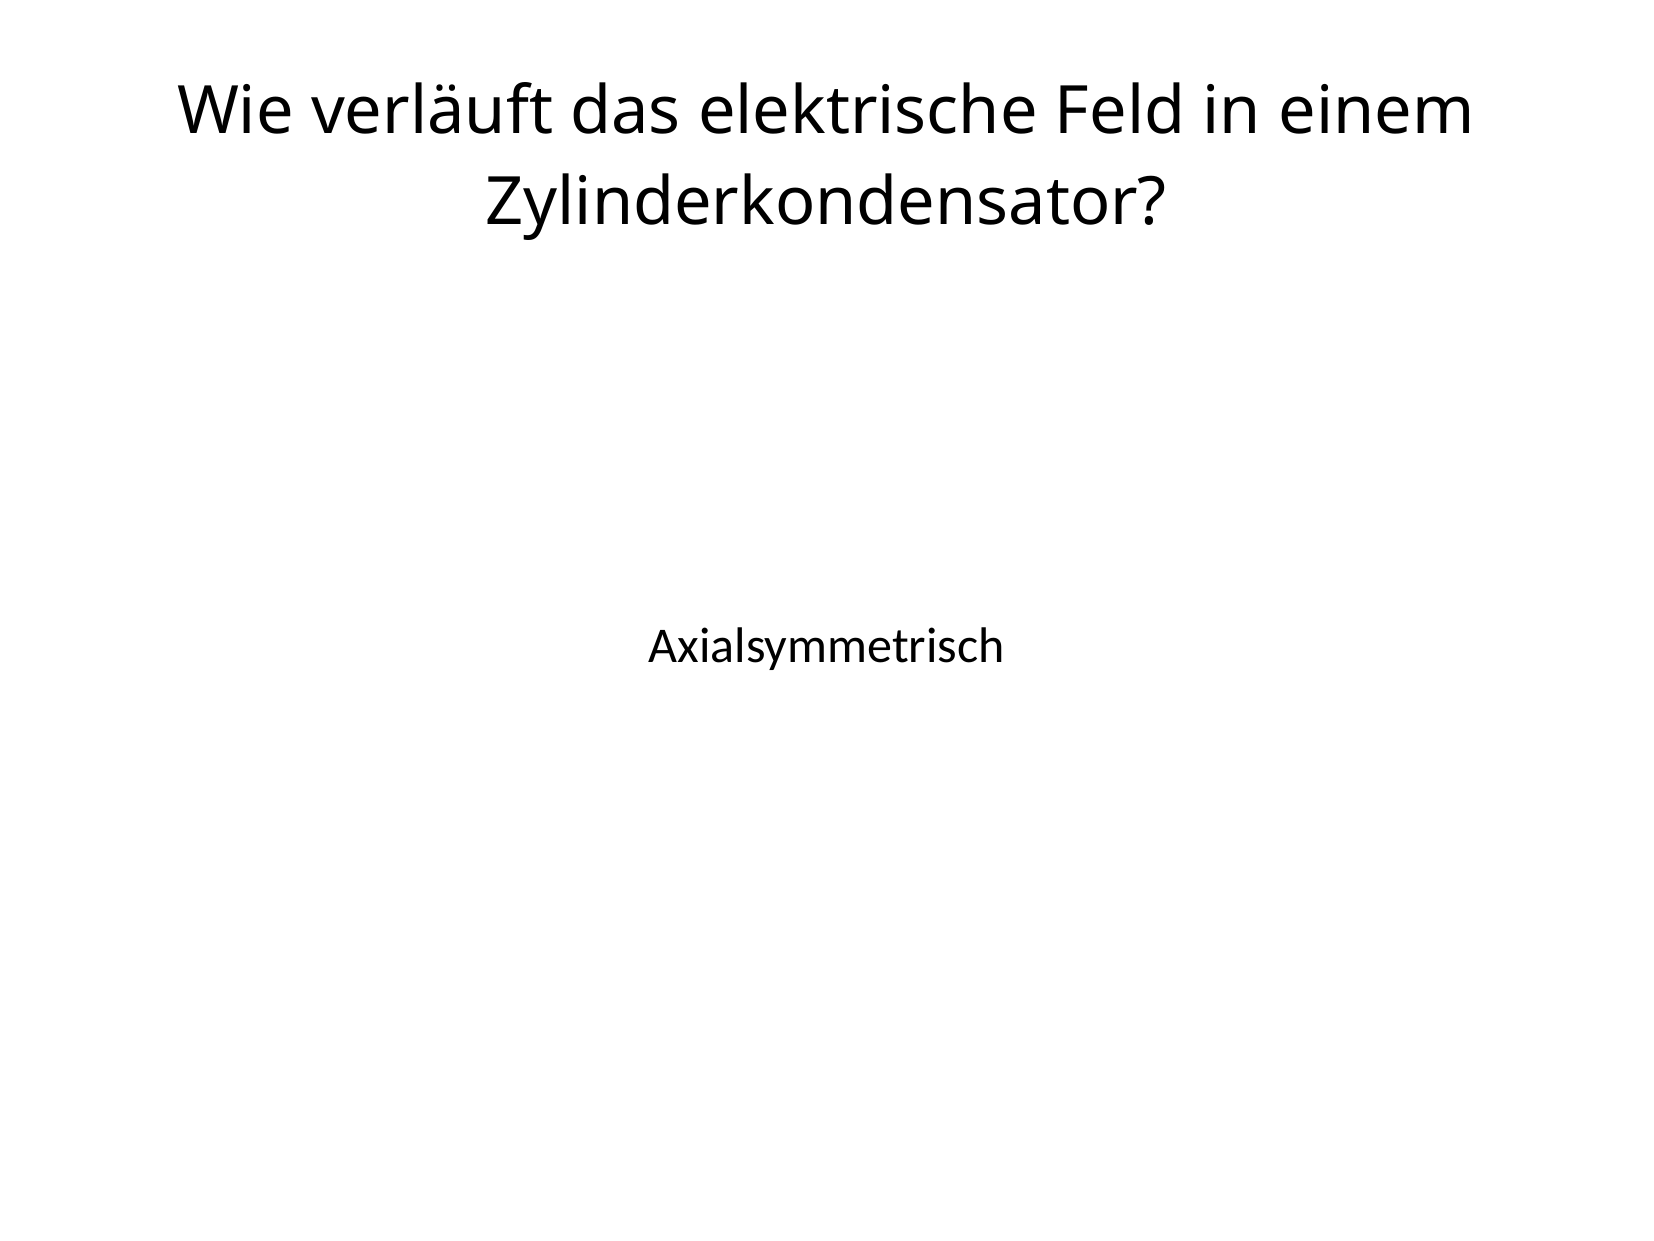

# Wie verläuft das elektrische Feld in einem Zylinderkondensator?
Axialsymmetrisch